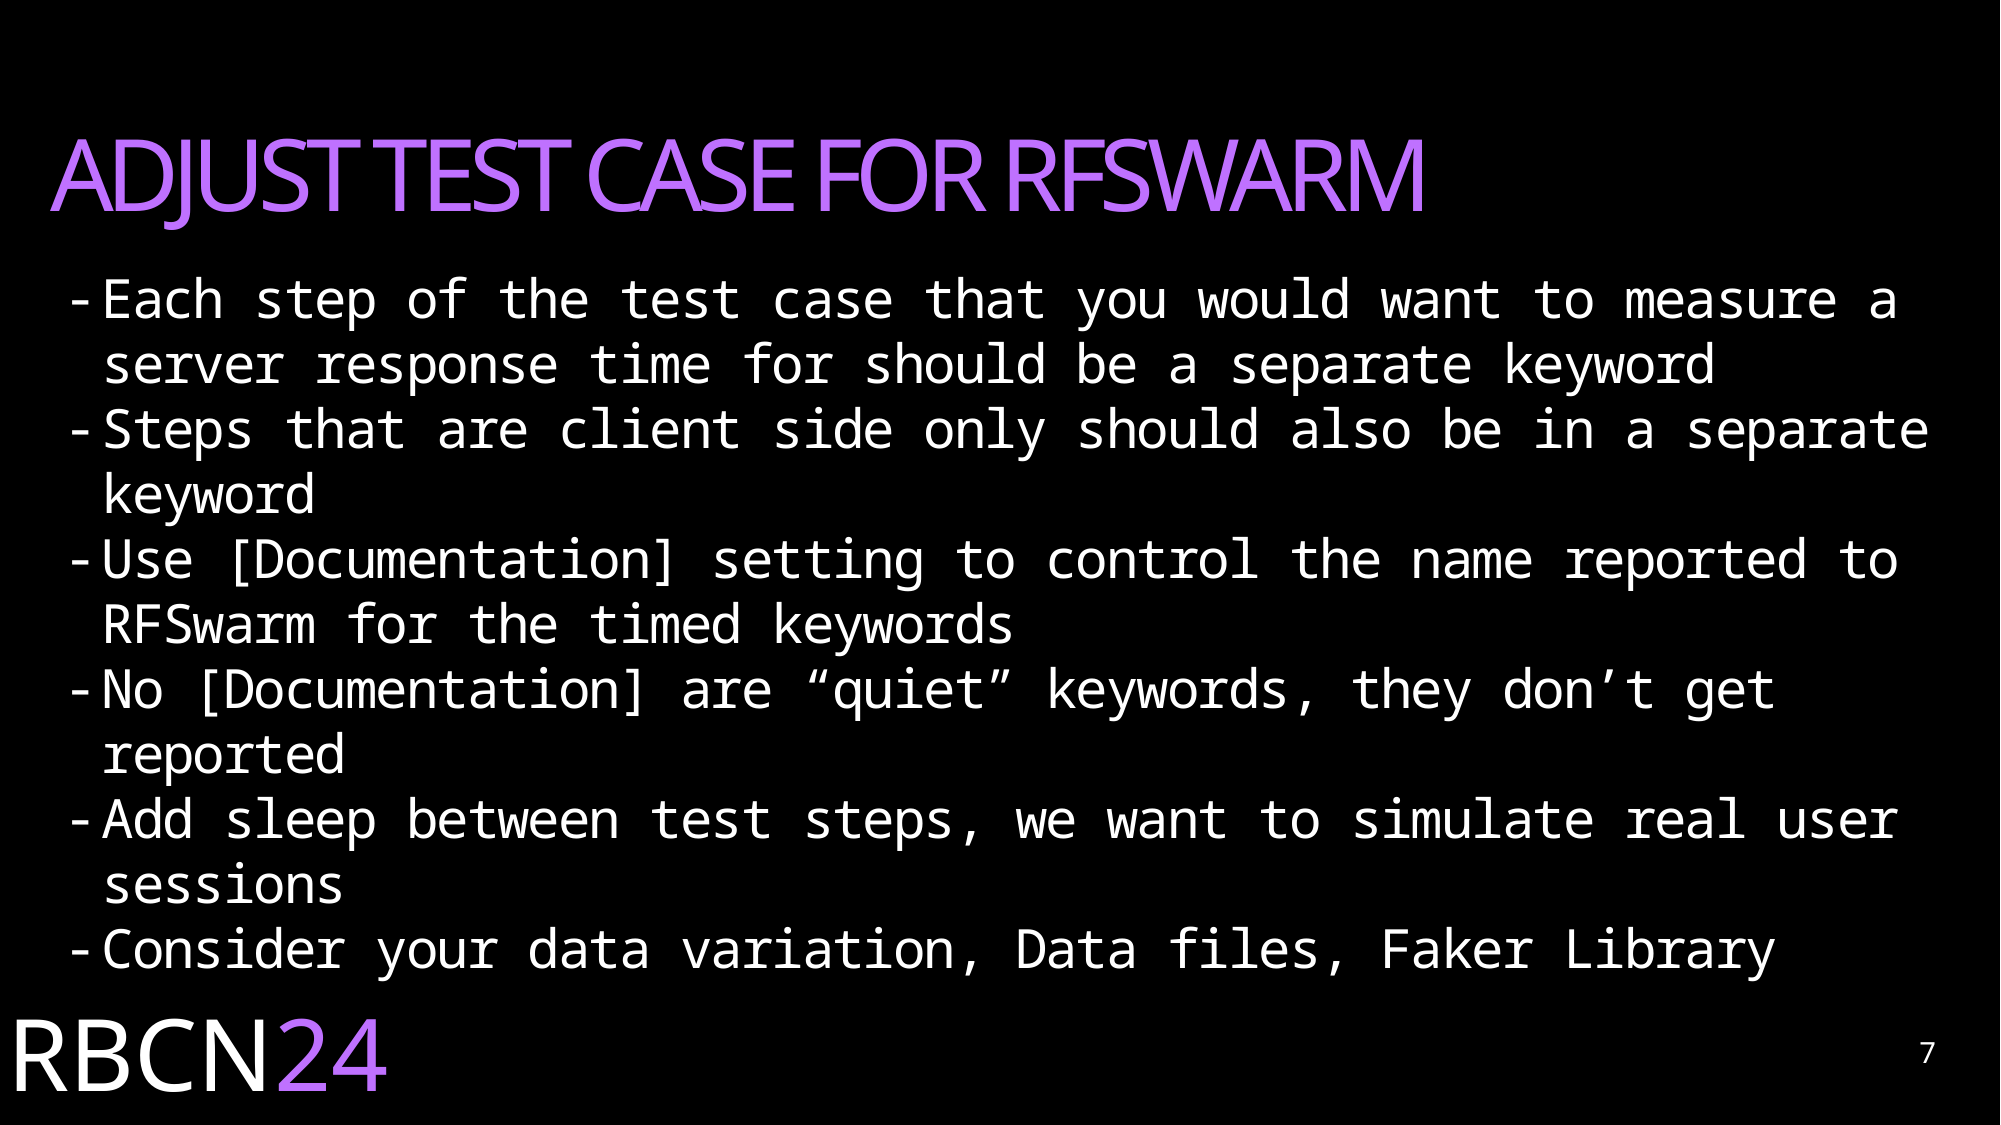

#
Adjust test case for RFSwarm
Each step of the test case that you would want to measure a server response time for should be a separate keyword
Steps that are client side only should also be in a separate keyword
Use [Documentation] setting to control the name reported to RFSwarm for the timed keywords
No [Documentation] are “quiet” keywords, they don’t get reported
Add sleep between test steps, we want to simulate real user sessions
Consider your data variation, Data files, Faker Library
7